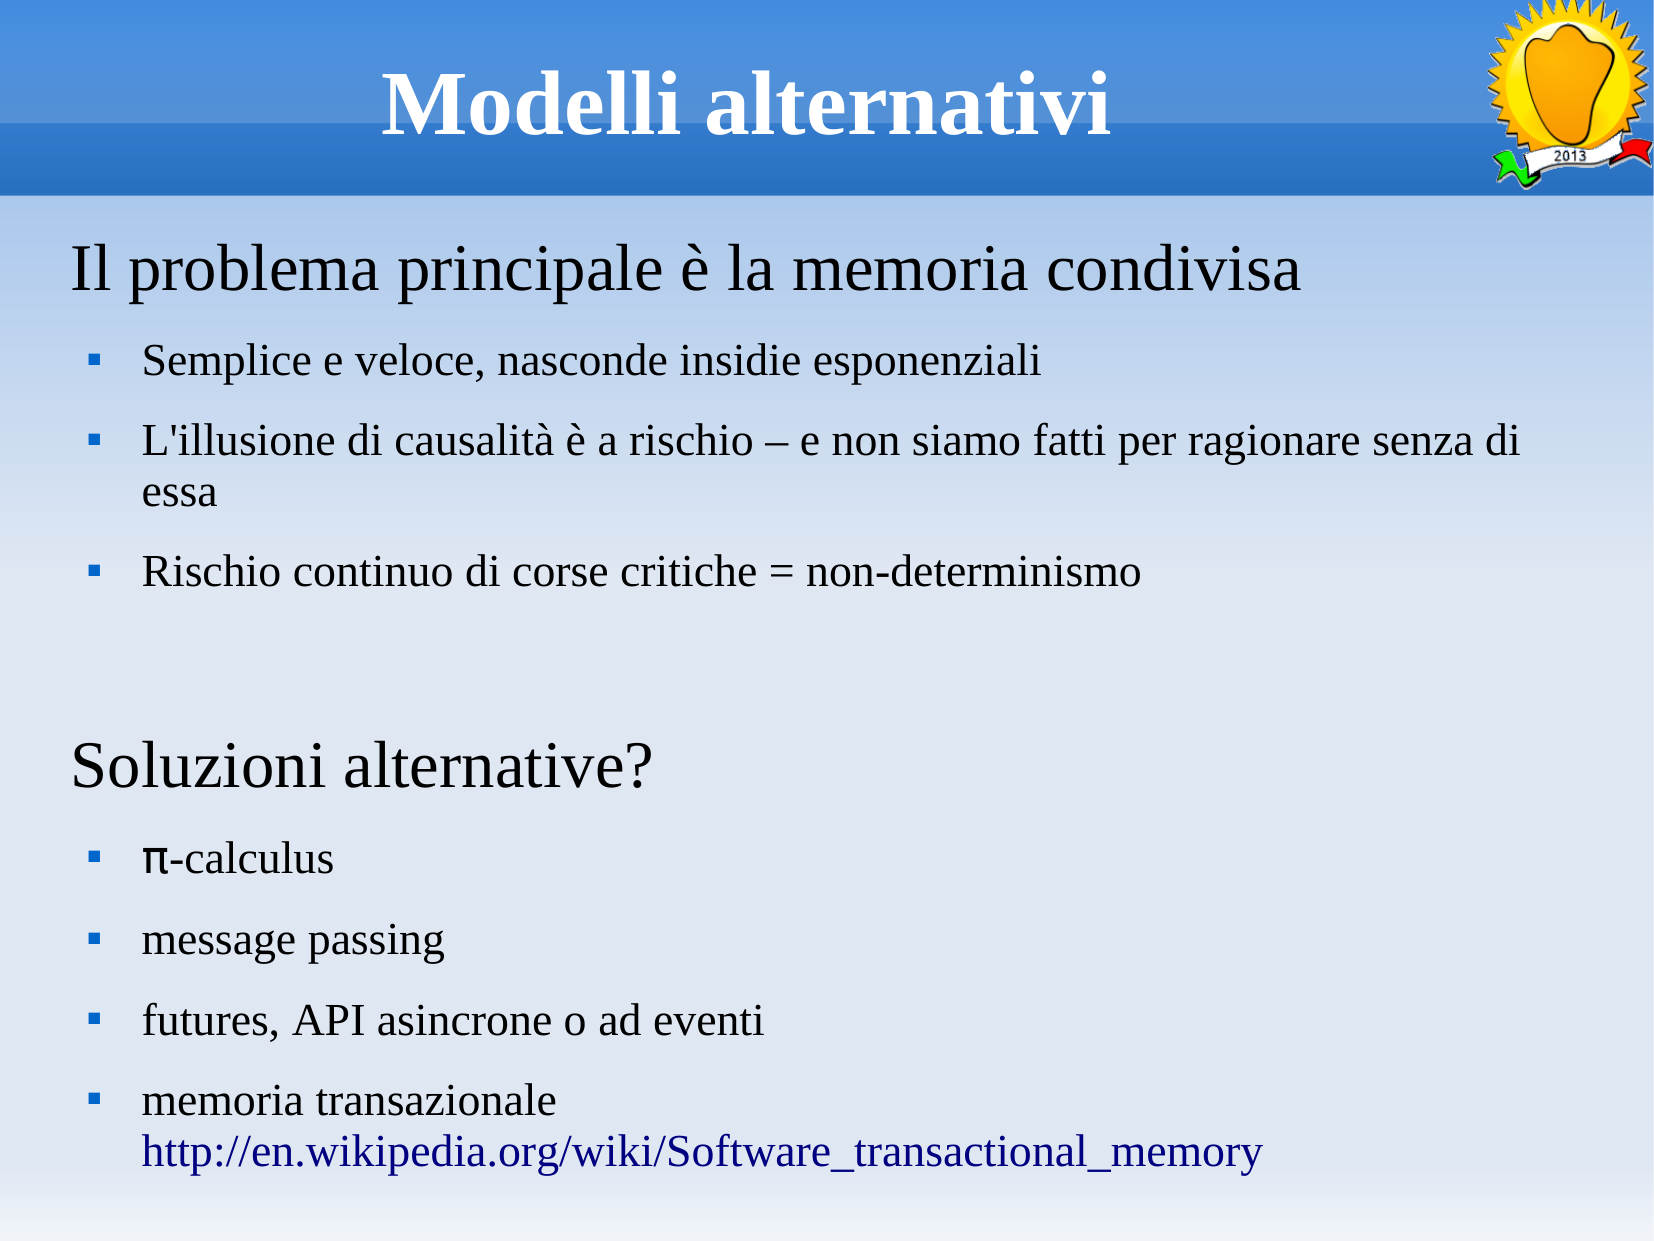

# Modelli alternativi
Il problema principale è la memoria condivisa
Semplice e veloce, nasconde insidie esponenziali
L'illusione di causalità è a rischio – e non siamo fatti per ragionare senza di essa
Rischio continuo di corse critiche = non-determinismo
Soluzioni alternative?
π-calculus
message passing
futures, API asincrone o ad eventi
memoria transazionale http://en.wikipedia.org/wiki/Software_transactional_memory